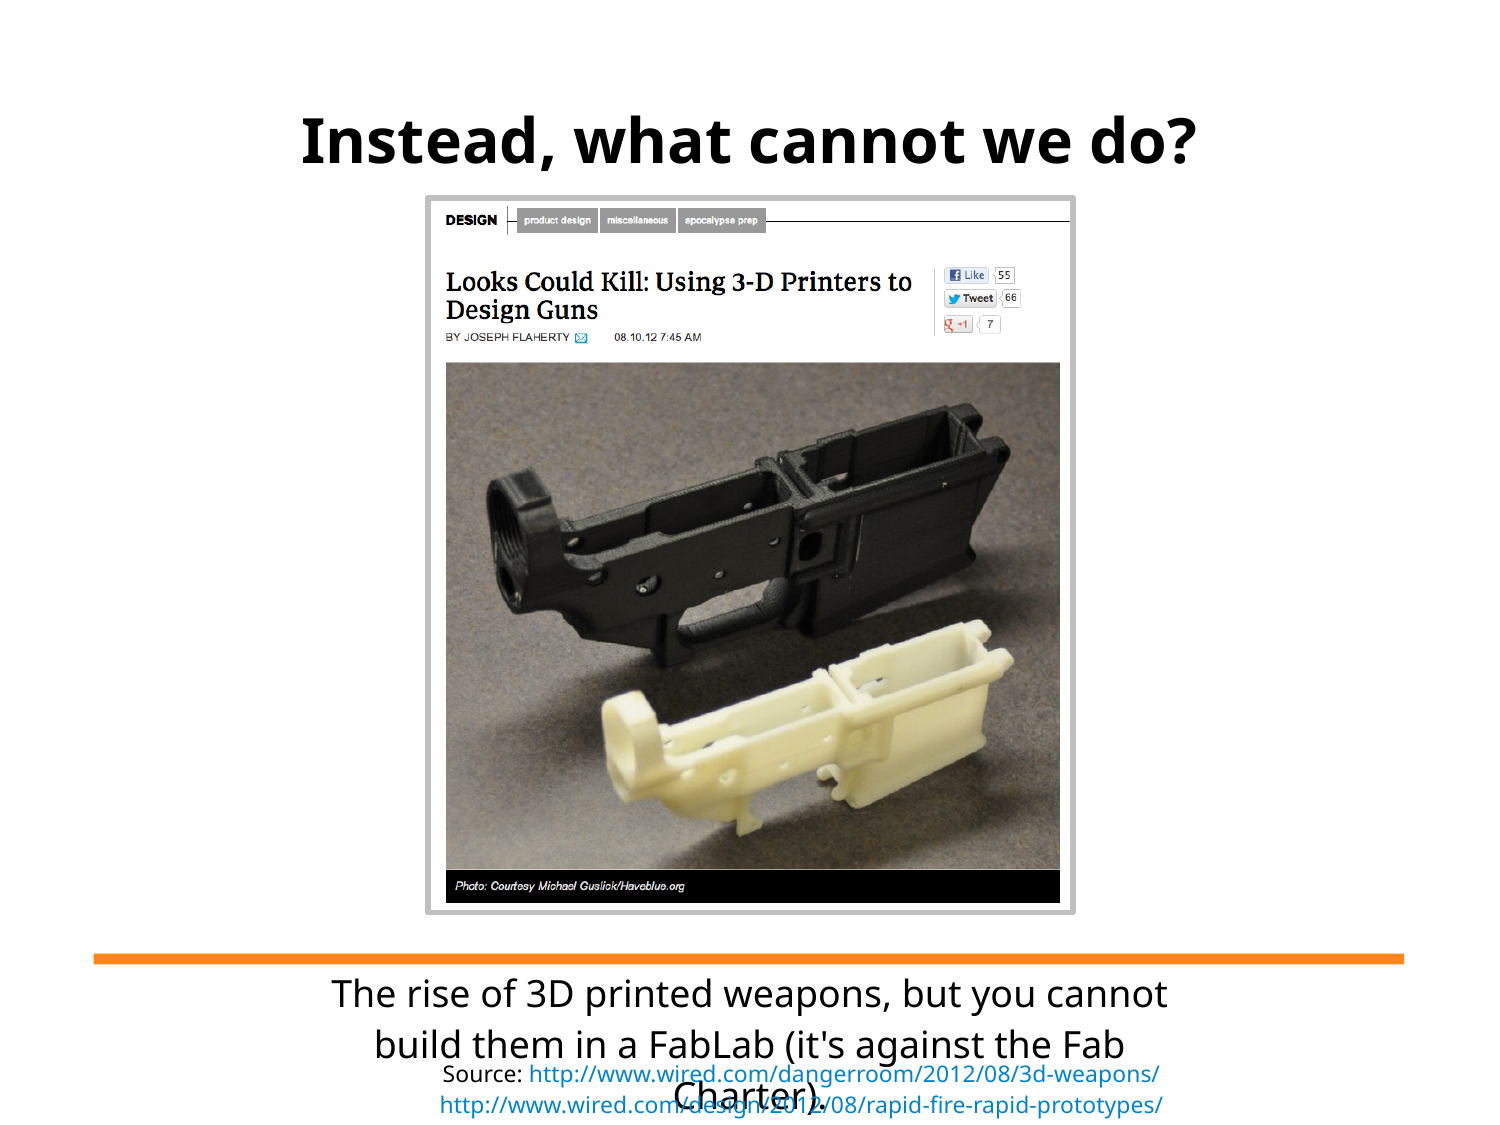

# Instead, what cannot we do?
The rise of 3D printed weapons, but you cannot build them in a FabLab (it's against the Fab Charter).
Source: http://www.wired.com/dangerroom/2012/08/3d-weapons/
http://www.wired.com/design/2012/08/rapid-fire-rapid-prototypes/